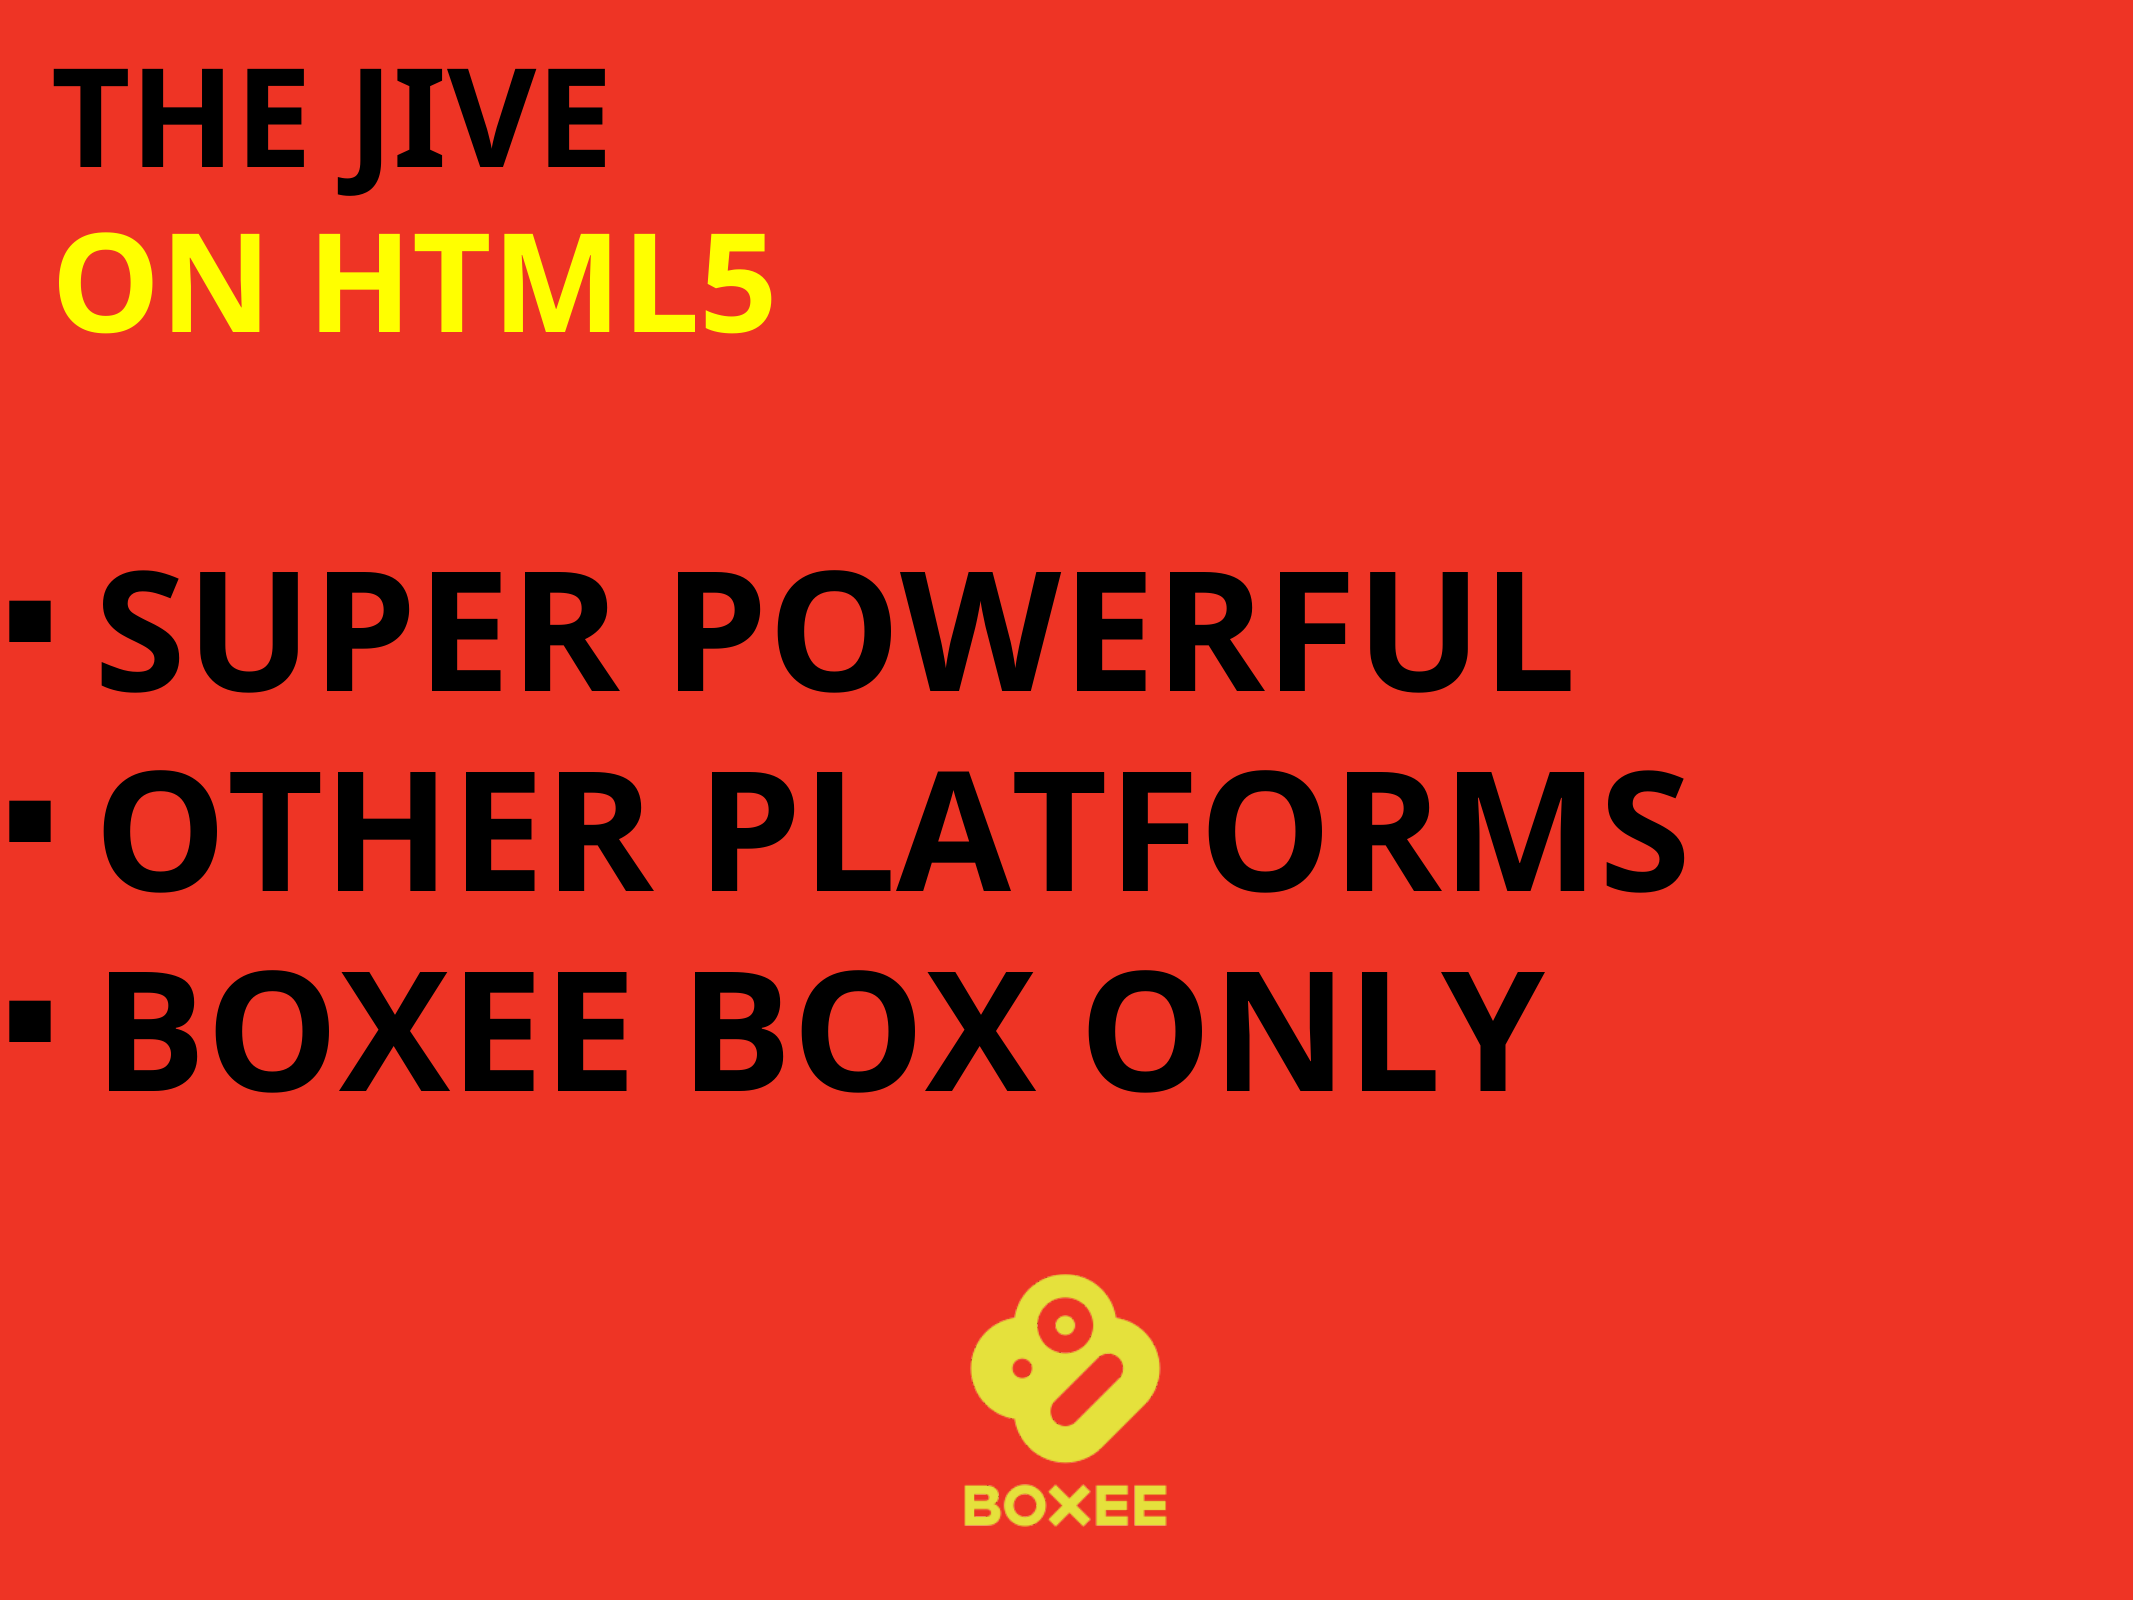

THE JIVE
ON HTML5
 SUPER POWERFUL
 OTHER PLATFORMS
 BOXEE BOX ONLY